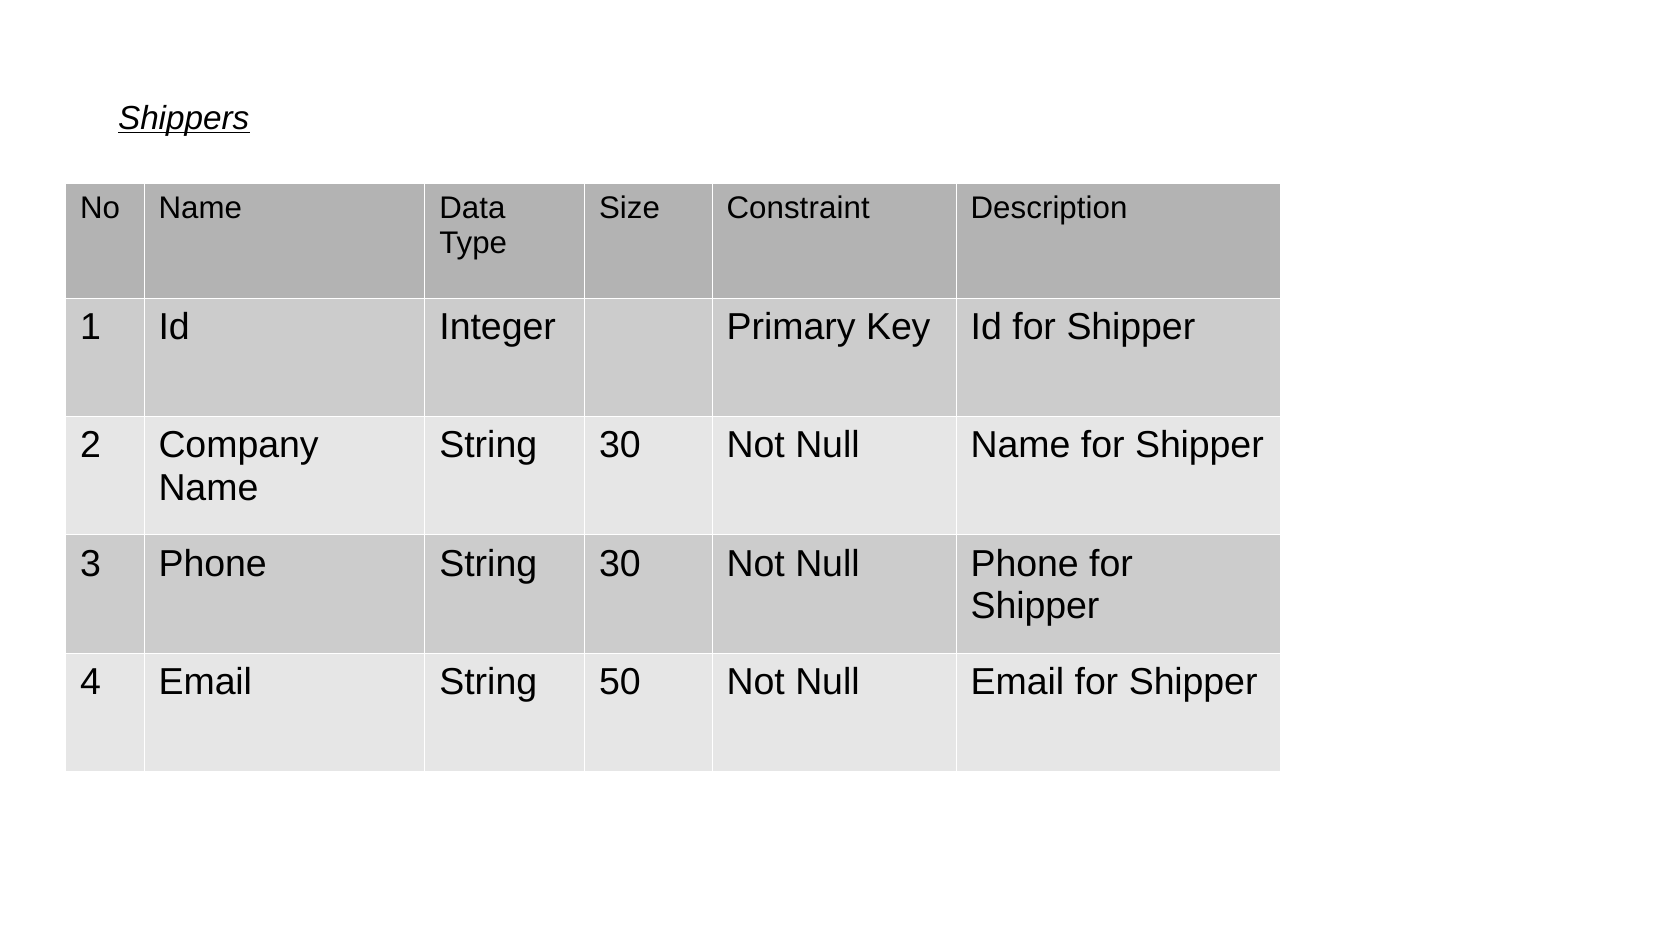

# Shippers
| No | Name | Data Type | Size | Constraint | Description |
| --- | --- | --- | --- | --- | --- |
| 1 | Id | Integer | | Primary Key | Id for Shipper |
| 2 | Company Name | String | 30 | Not Null | Name for Shipper |
| 3 | Phone | String | 30 | Not Null | Phone for Shipper |
| 4 | Email | String | 50 | Not Null | Email for Shipper |